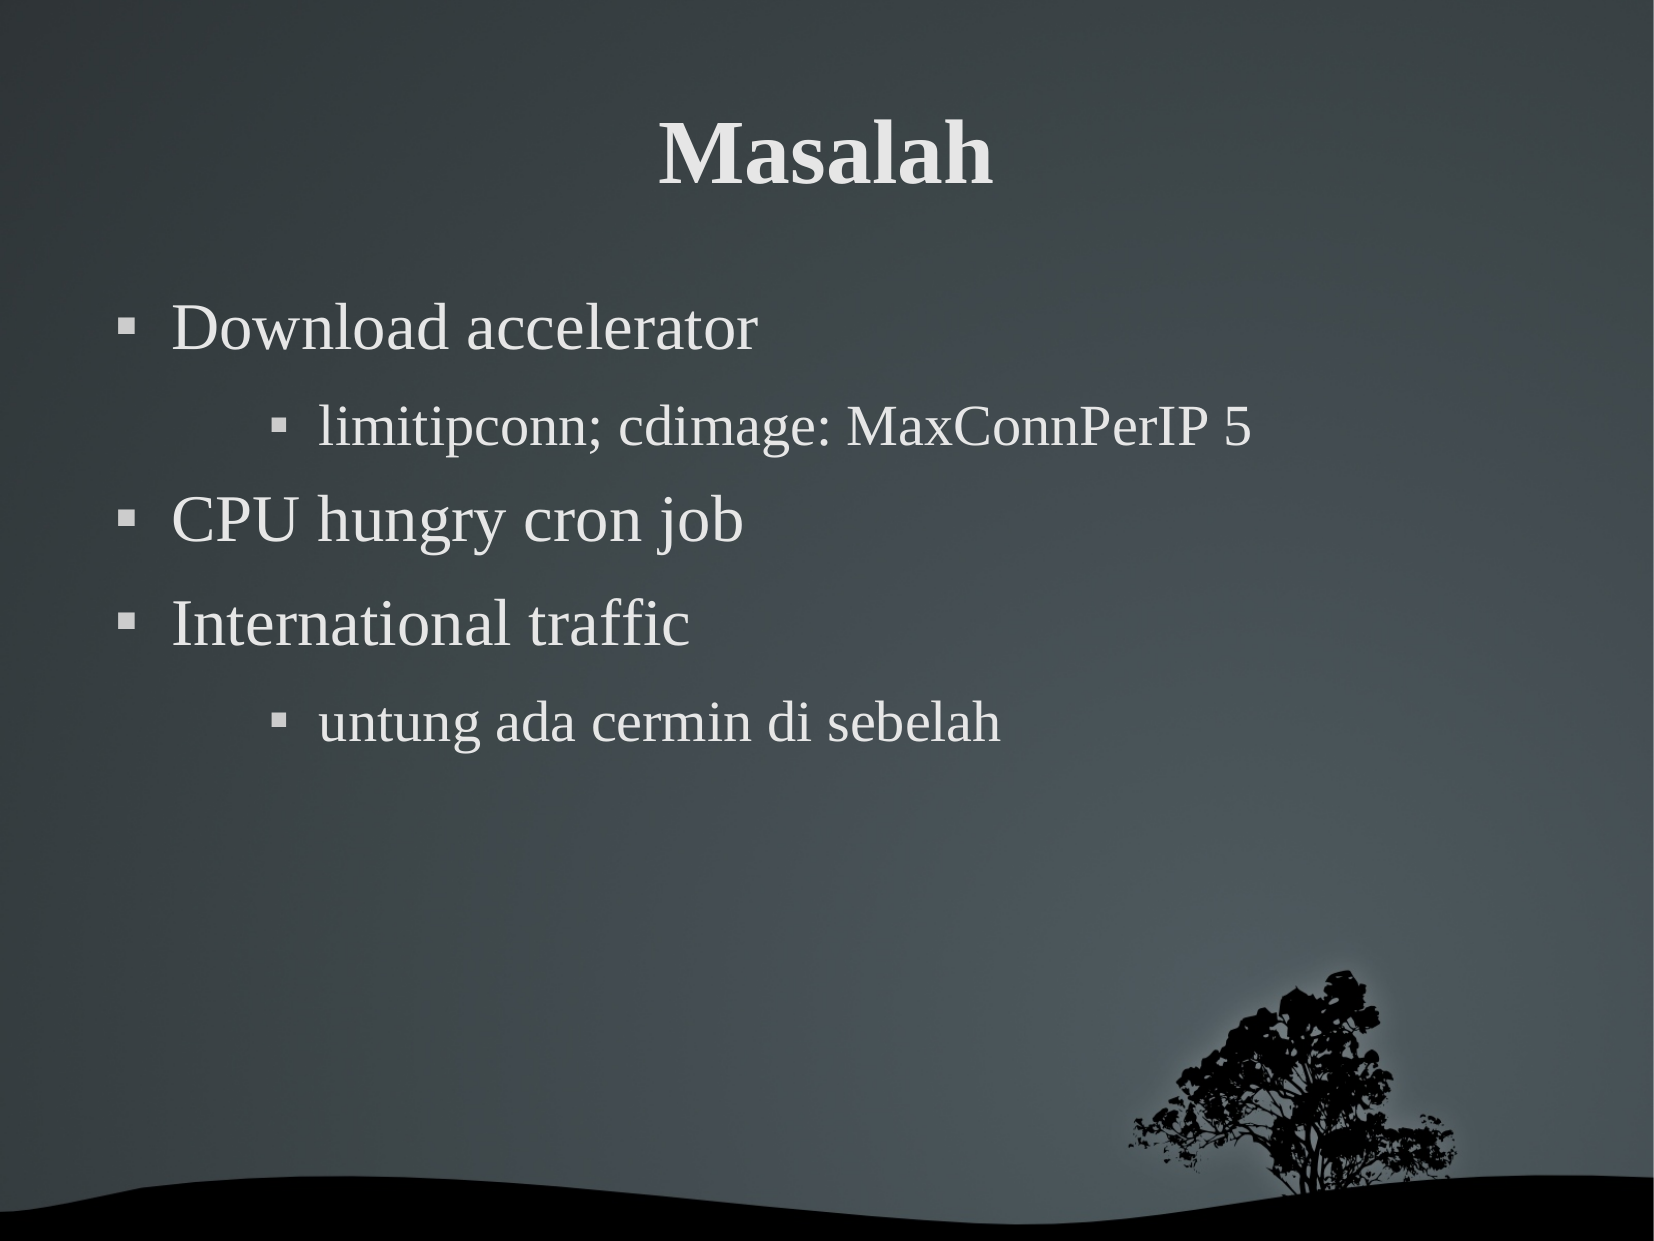

# Masalah
Download accelerator
limitipconn; cdimage: MaxConnPerIP 5
CPU hungry cron job
International traffic
untung ada cermin di sebelah